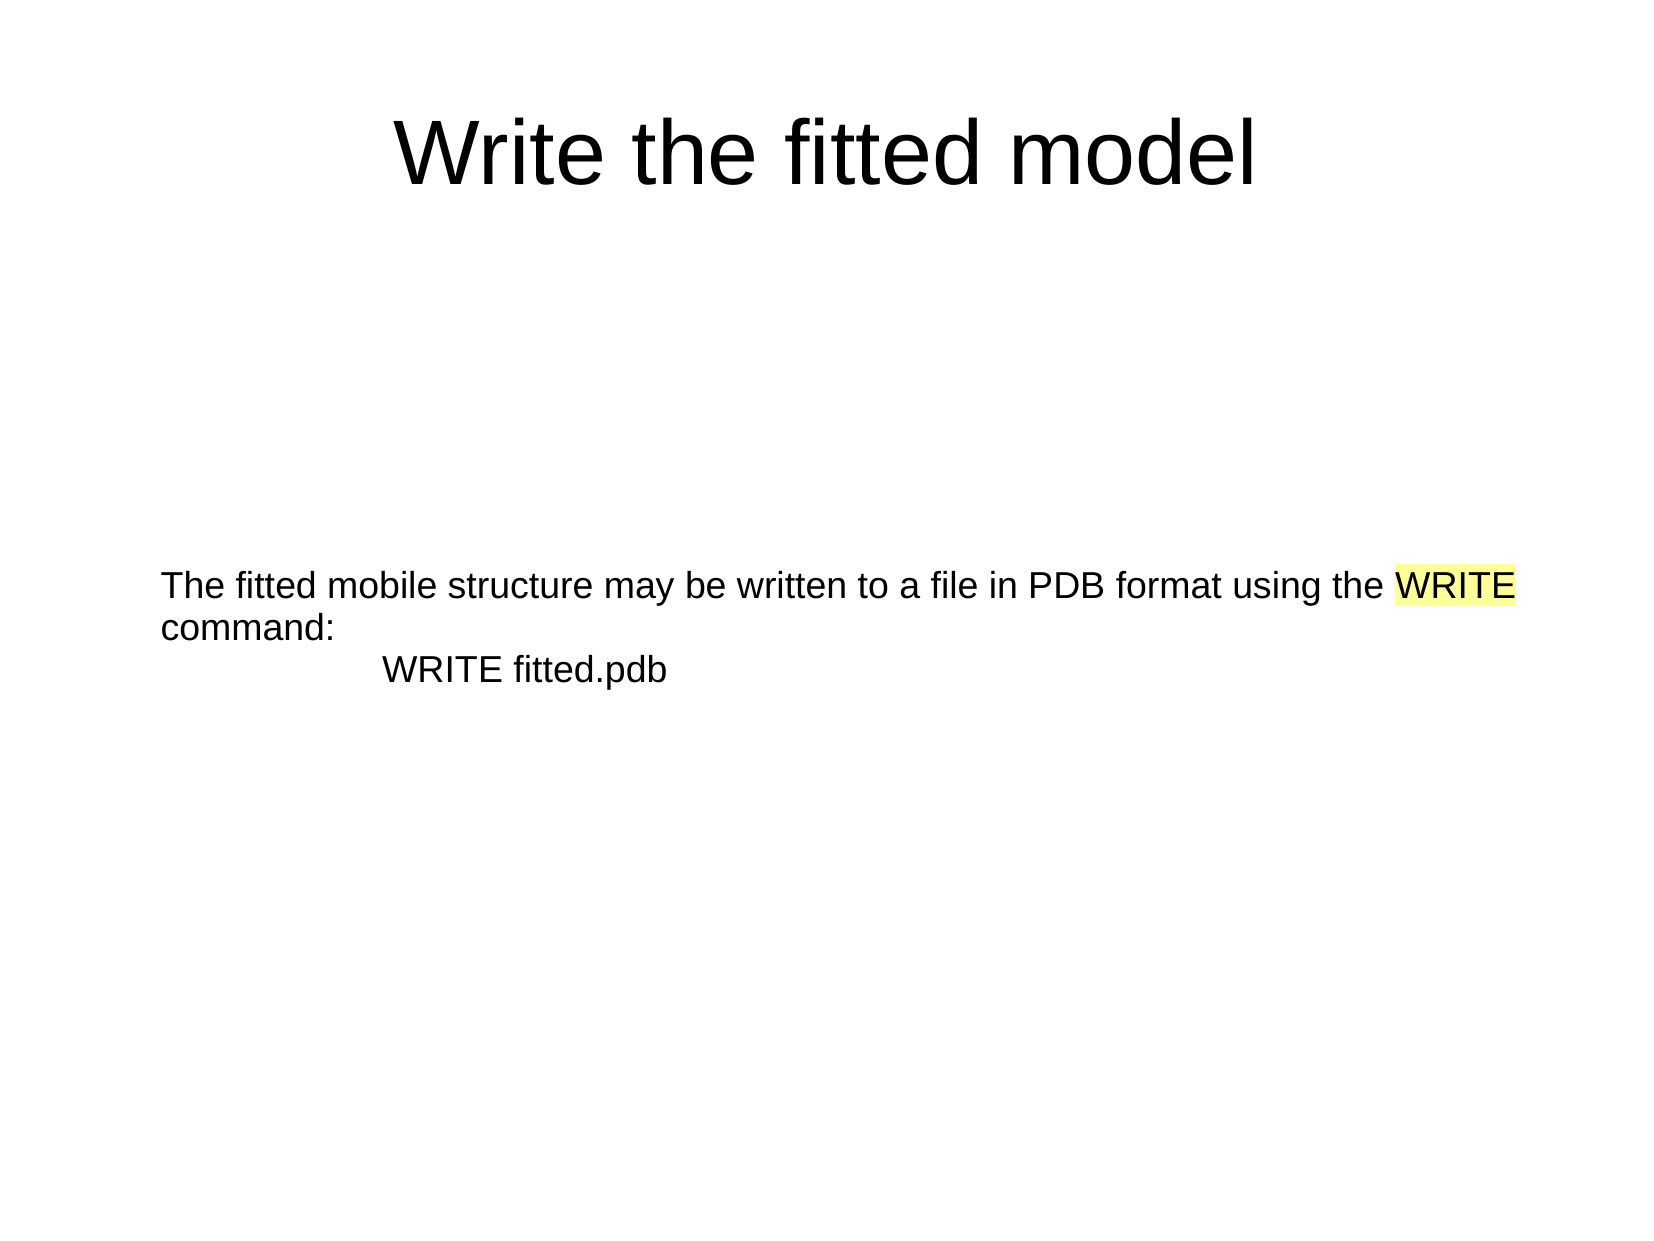

# Write the fitted model
The fitted mobile structure may be written to a file in PDB format using the WRITE
command:
			WRITE fitted.pdb